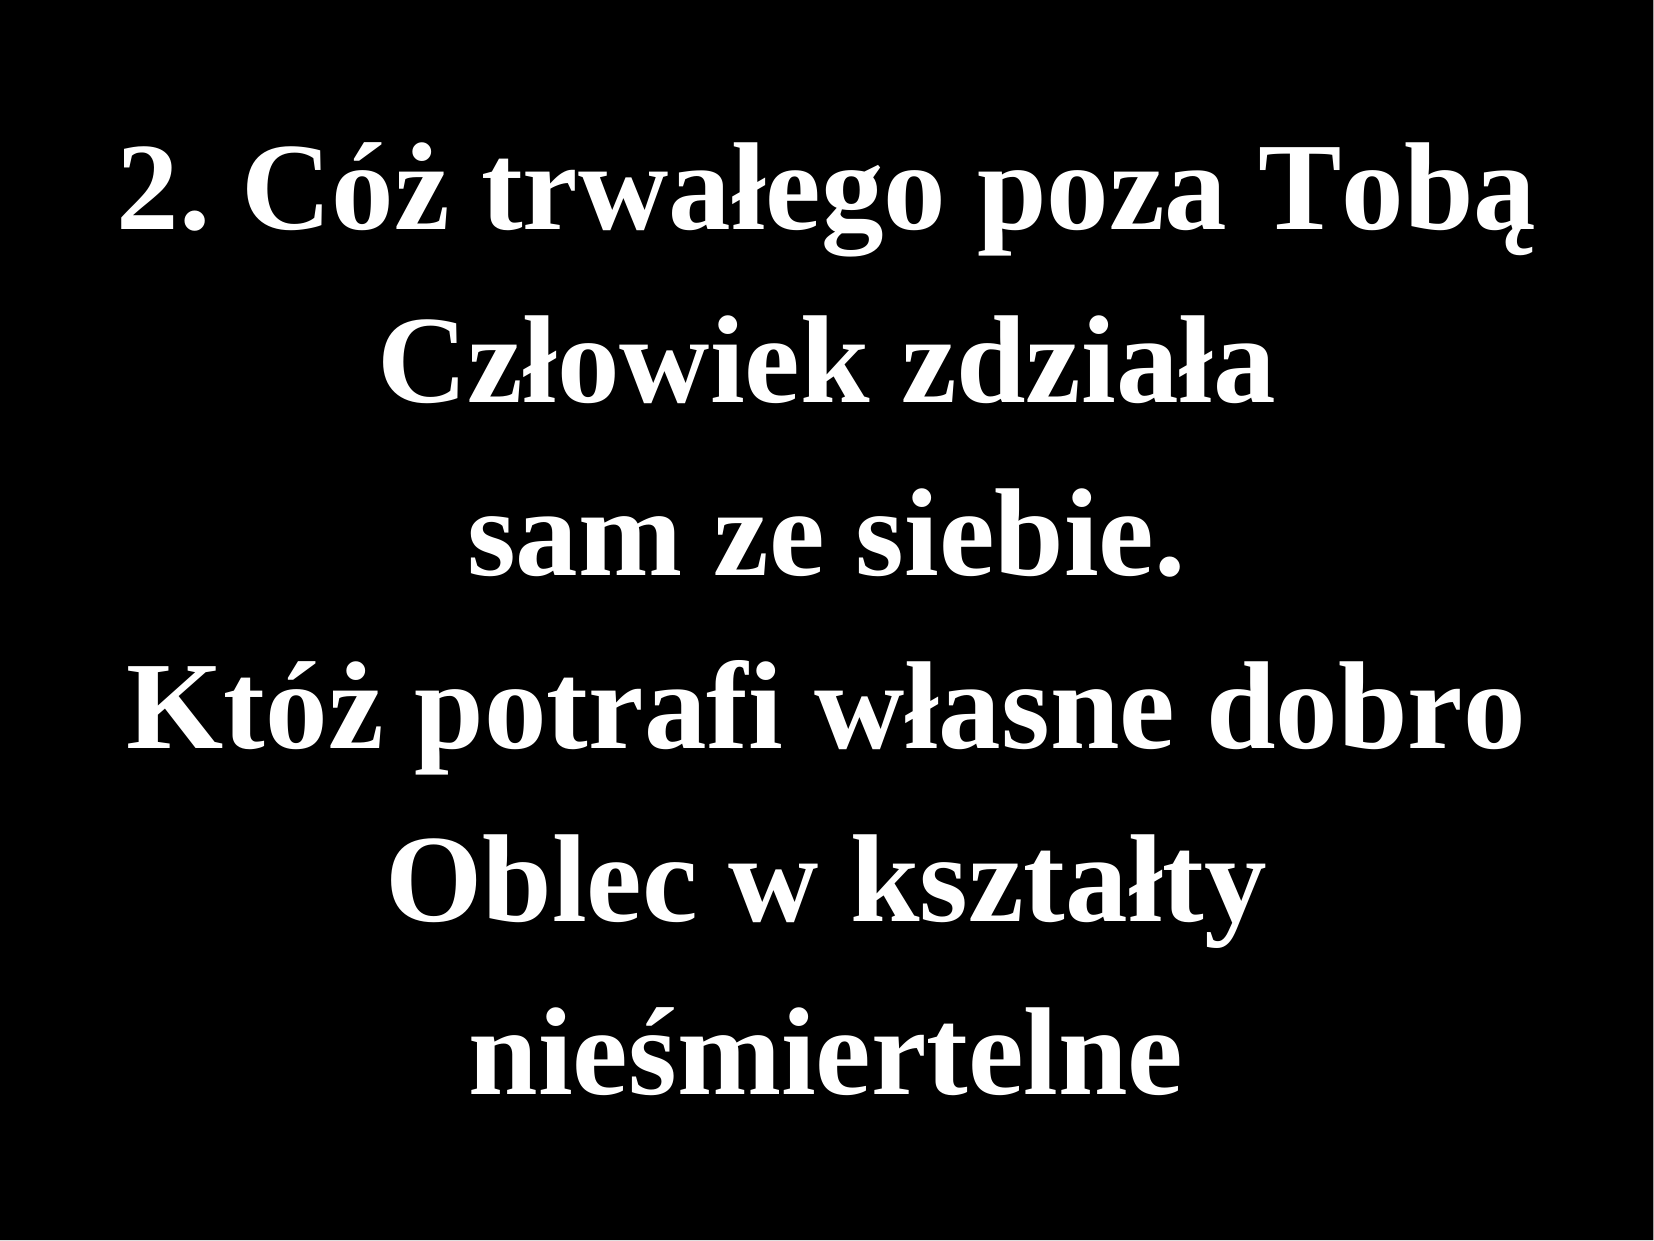

# 2. Cóż trwałego poza Tobą ppp Człowiek zdziała ppp sam ze siebie. ppp Któż potrafi własne dobro ppp Oblec w kształty ppp nieśmiertelne